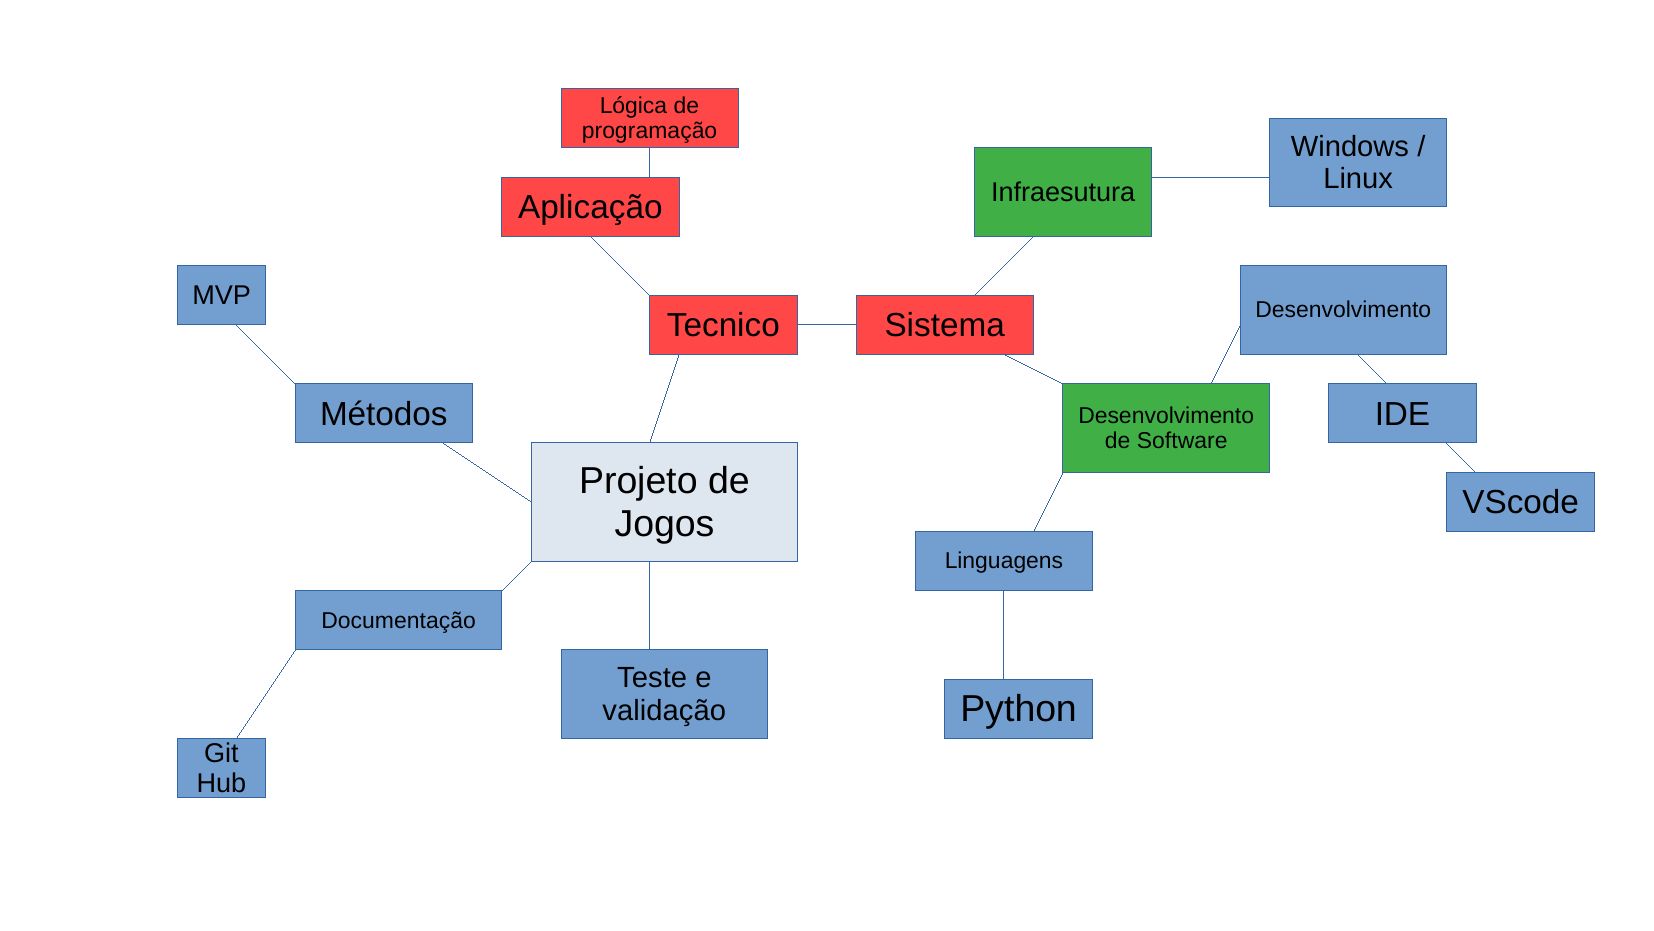

Lógica de programação
Windows /Linux
Infraesutura
Aplicação
MVP
Desenvolvimento
Tecnico
Sistema
Métodos
Desenvolvimento de Software
IDE
Projeto de Jogos
VScode
Linguagens
Documentação
Teste e validação
Python
Git Hub